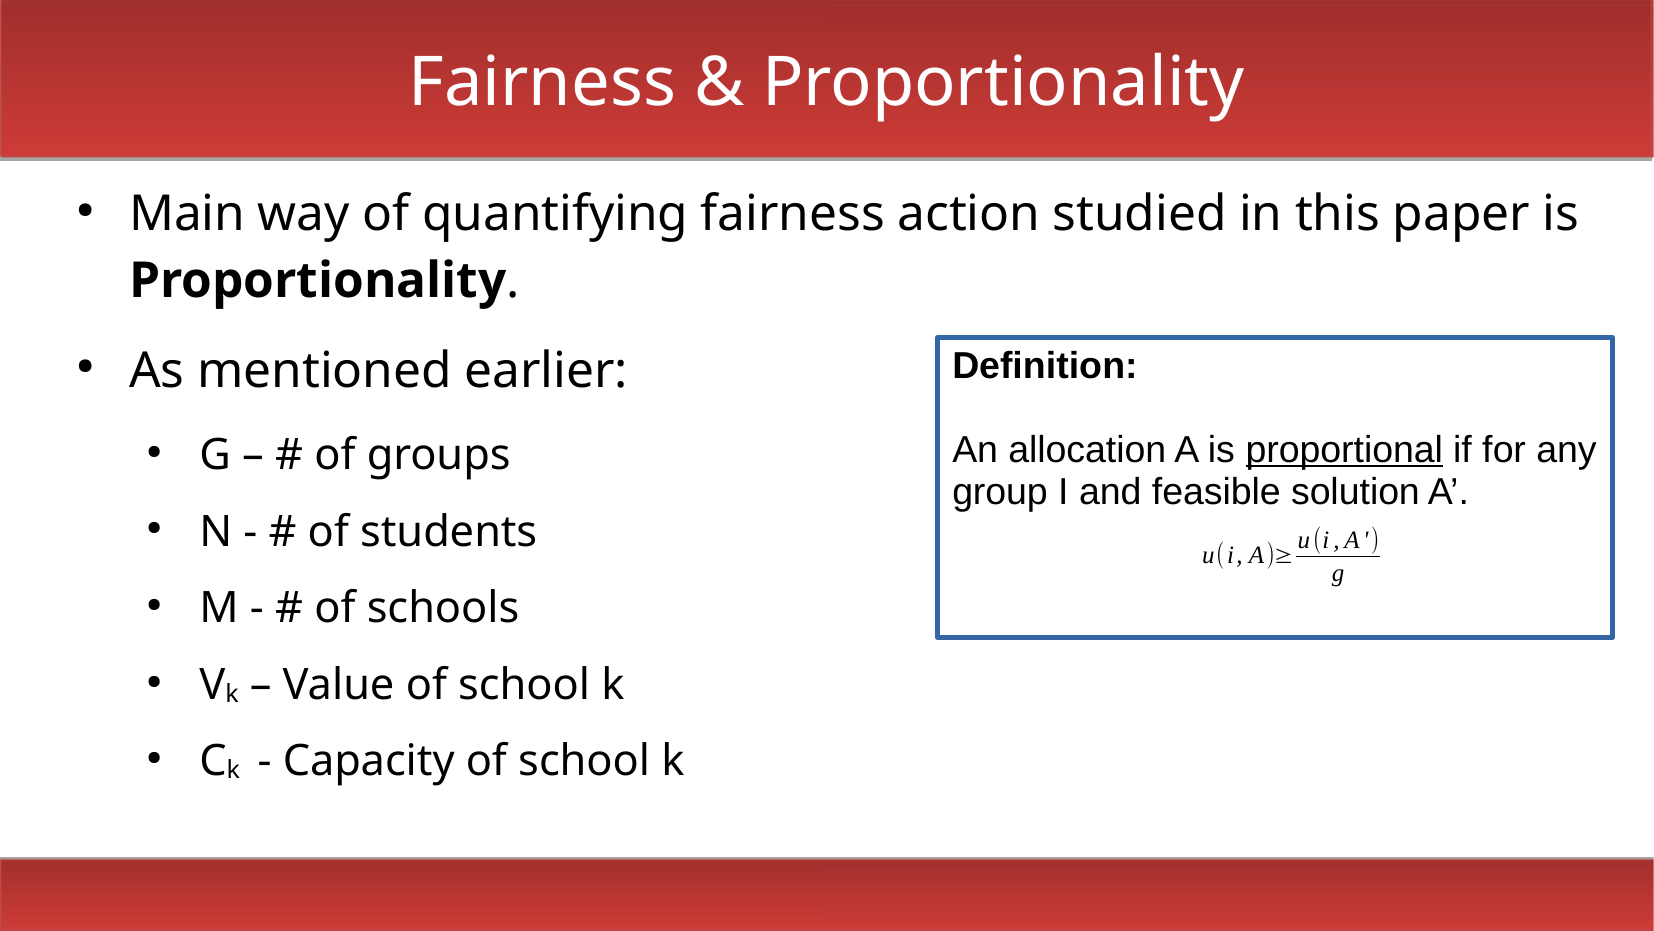

# Fairness & Proportionality
Main way of quantifying fairness action studied in this paper is Proportionality.
As mentioned earlier:
G – # of groups
N - # of students
M - # of schools
Vk – Value of school k
Ck - Capacity of school k
Definition:
An allocation A is proportional if for any group I and feasible solution A’.